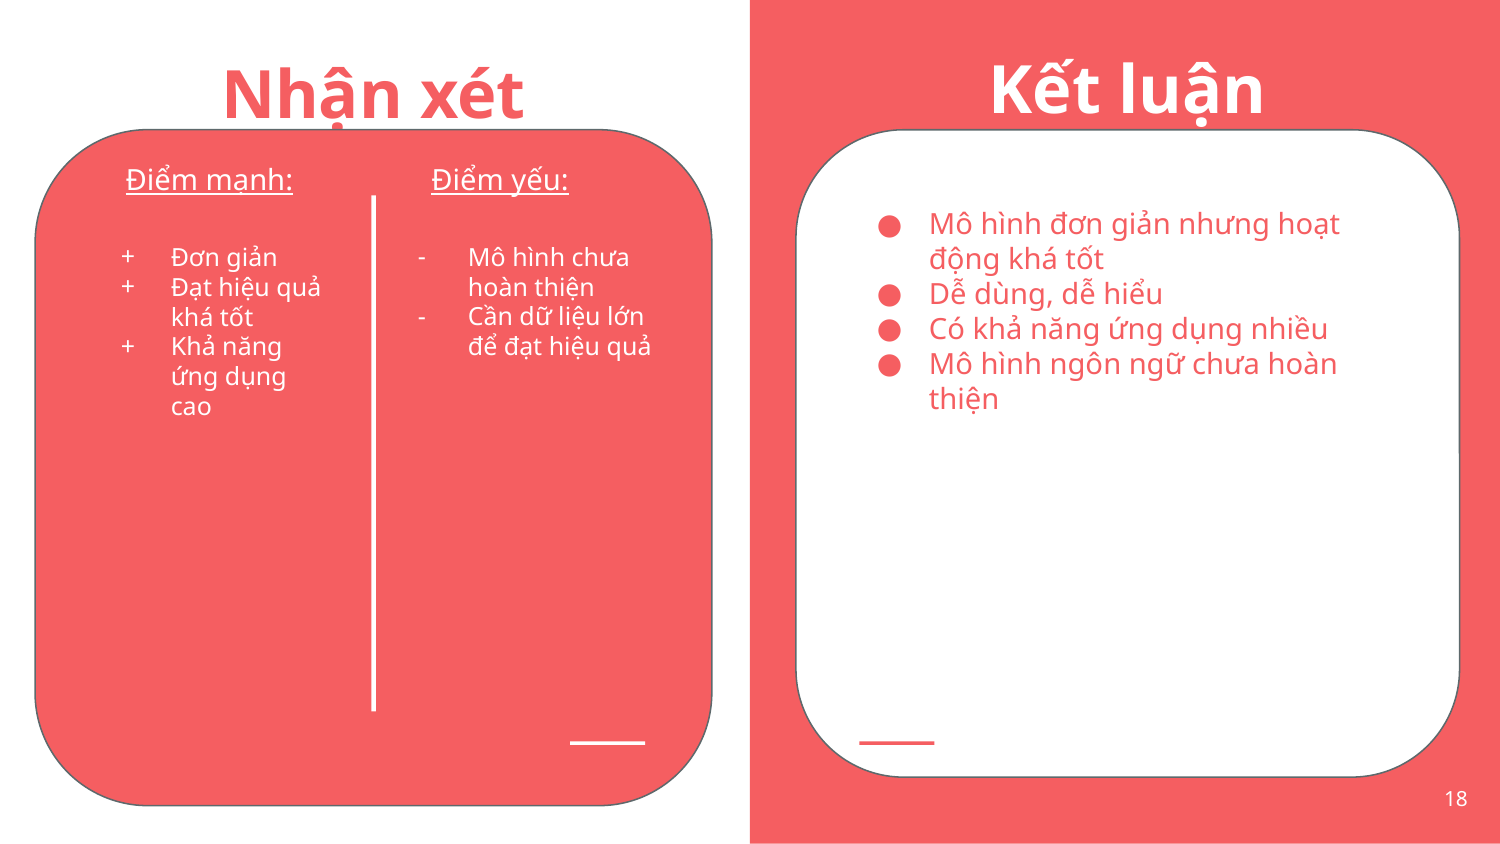

Kết luận
# Nhận xét
Điểm mạnh:
Điểm yếu:
Mô hình đơn giản nhưng hoạt động khá tốt
Dễ dùng, dễ hiểu
Có khả năng ứng dụng nhiều
Mô hình ngôn ngữ chưa hoàn thiện
Đơn giản
Đạt hiệu quả khá tốt
Khả năng ứng dụng cao
Mô hình chưa hoàn thiện
Cần dữ liệu lớn để đạt hiệu quả